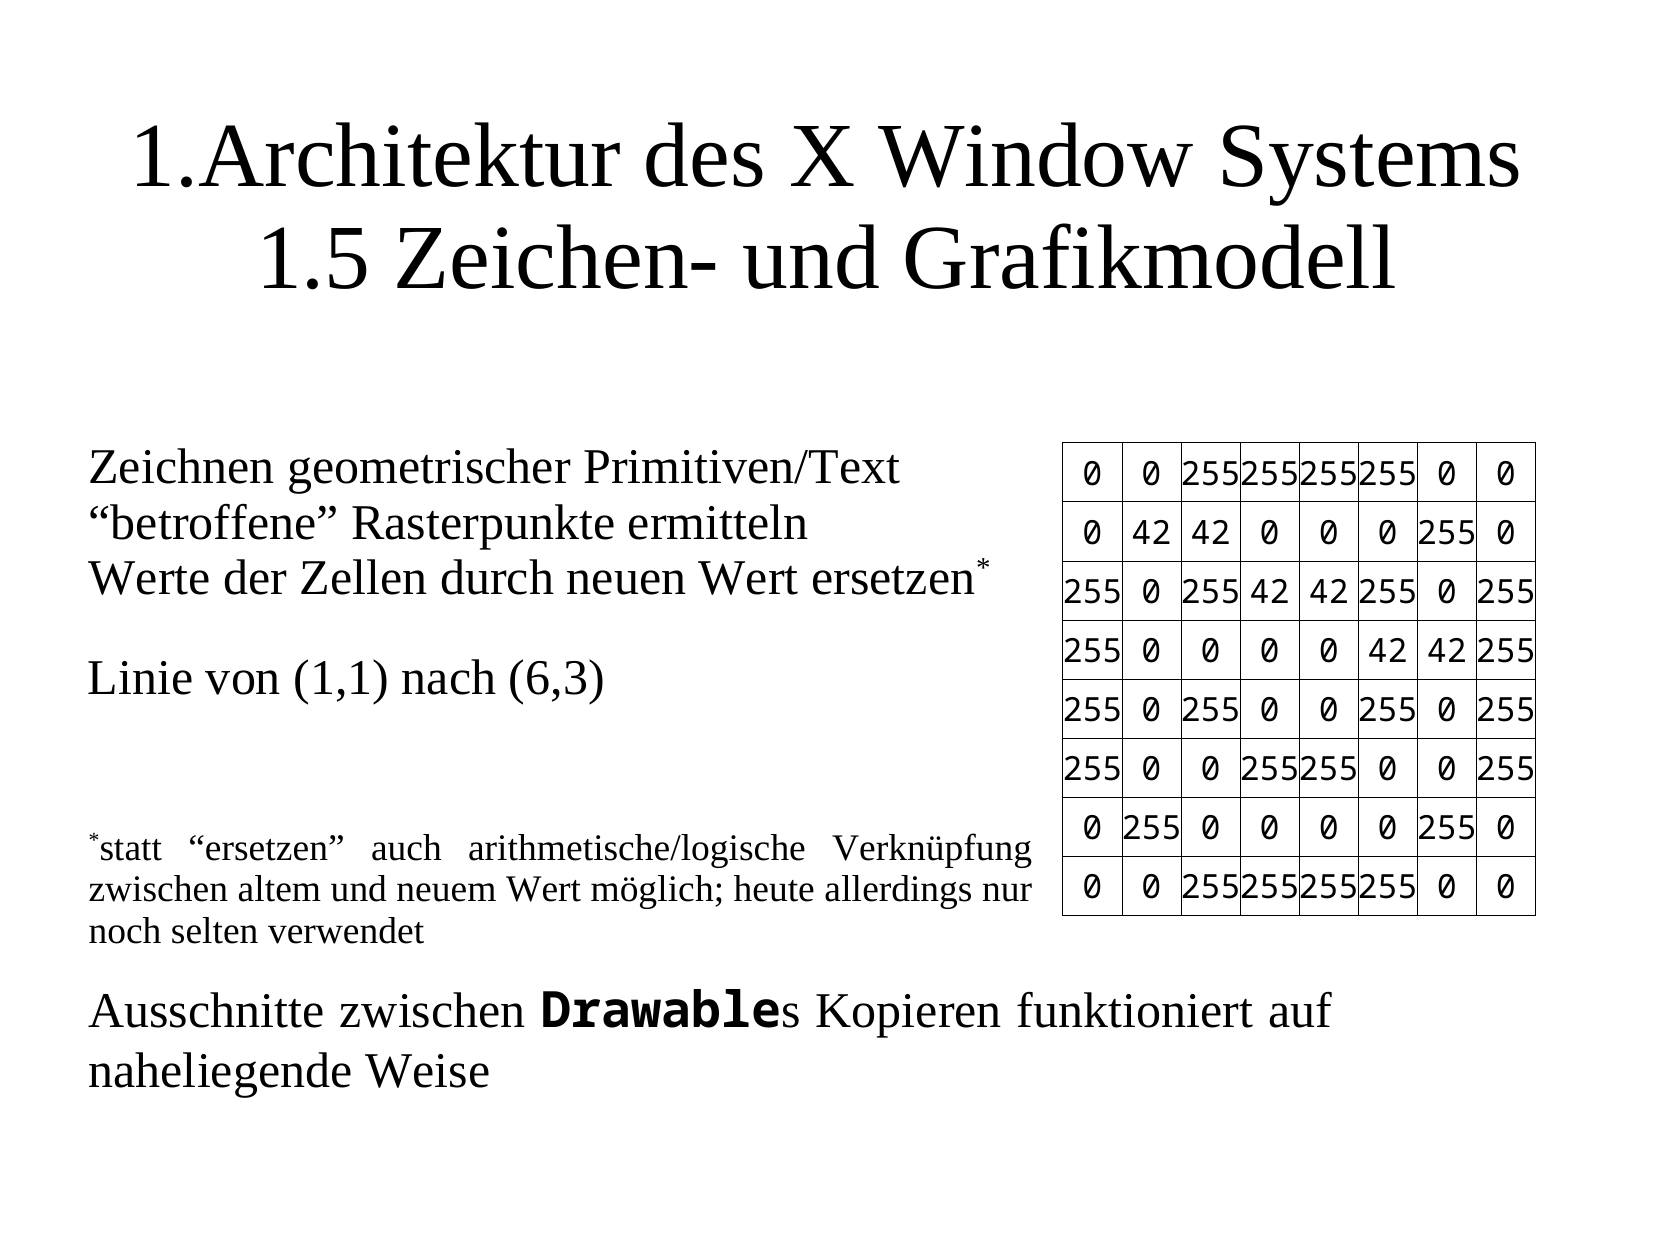

# 1.Architektur des X Window Systems 1.5 Zeichen- und Grafikmodell
Zeichnen geometrischer Primitiven/Text
“betroffene” Rasterpunkte ermitteln
Werte der Zellen durch neuen Wert ersetzen*
0
0
255
255
255
255
0
0
0
255
0
0
0
0
255
0
255
0
255
0
0
255
0
255
255
0
0
0
0
0
0
255
255
0
255
0
0
255
0
255
255
0
0
255
255
0
0
255
0
255
0
0
0
0
255
0
0
0
255
255
255
255
0
0
42
42
42
42
42
42
Linie von (1,1) nach (6,3)
*statt “ersetzen” auch arithmetische/logische Verknüpfung zwischen altem und neuem Wert möglich; heute allerdings nur noch selten verwendet
Ausschnitte zwischen Drawables Kopieren funktioniert auf naheliegende Weise